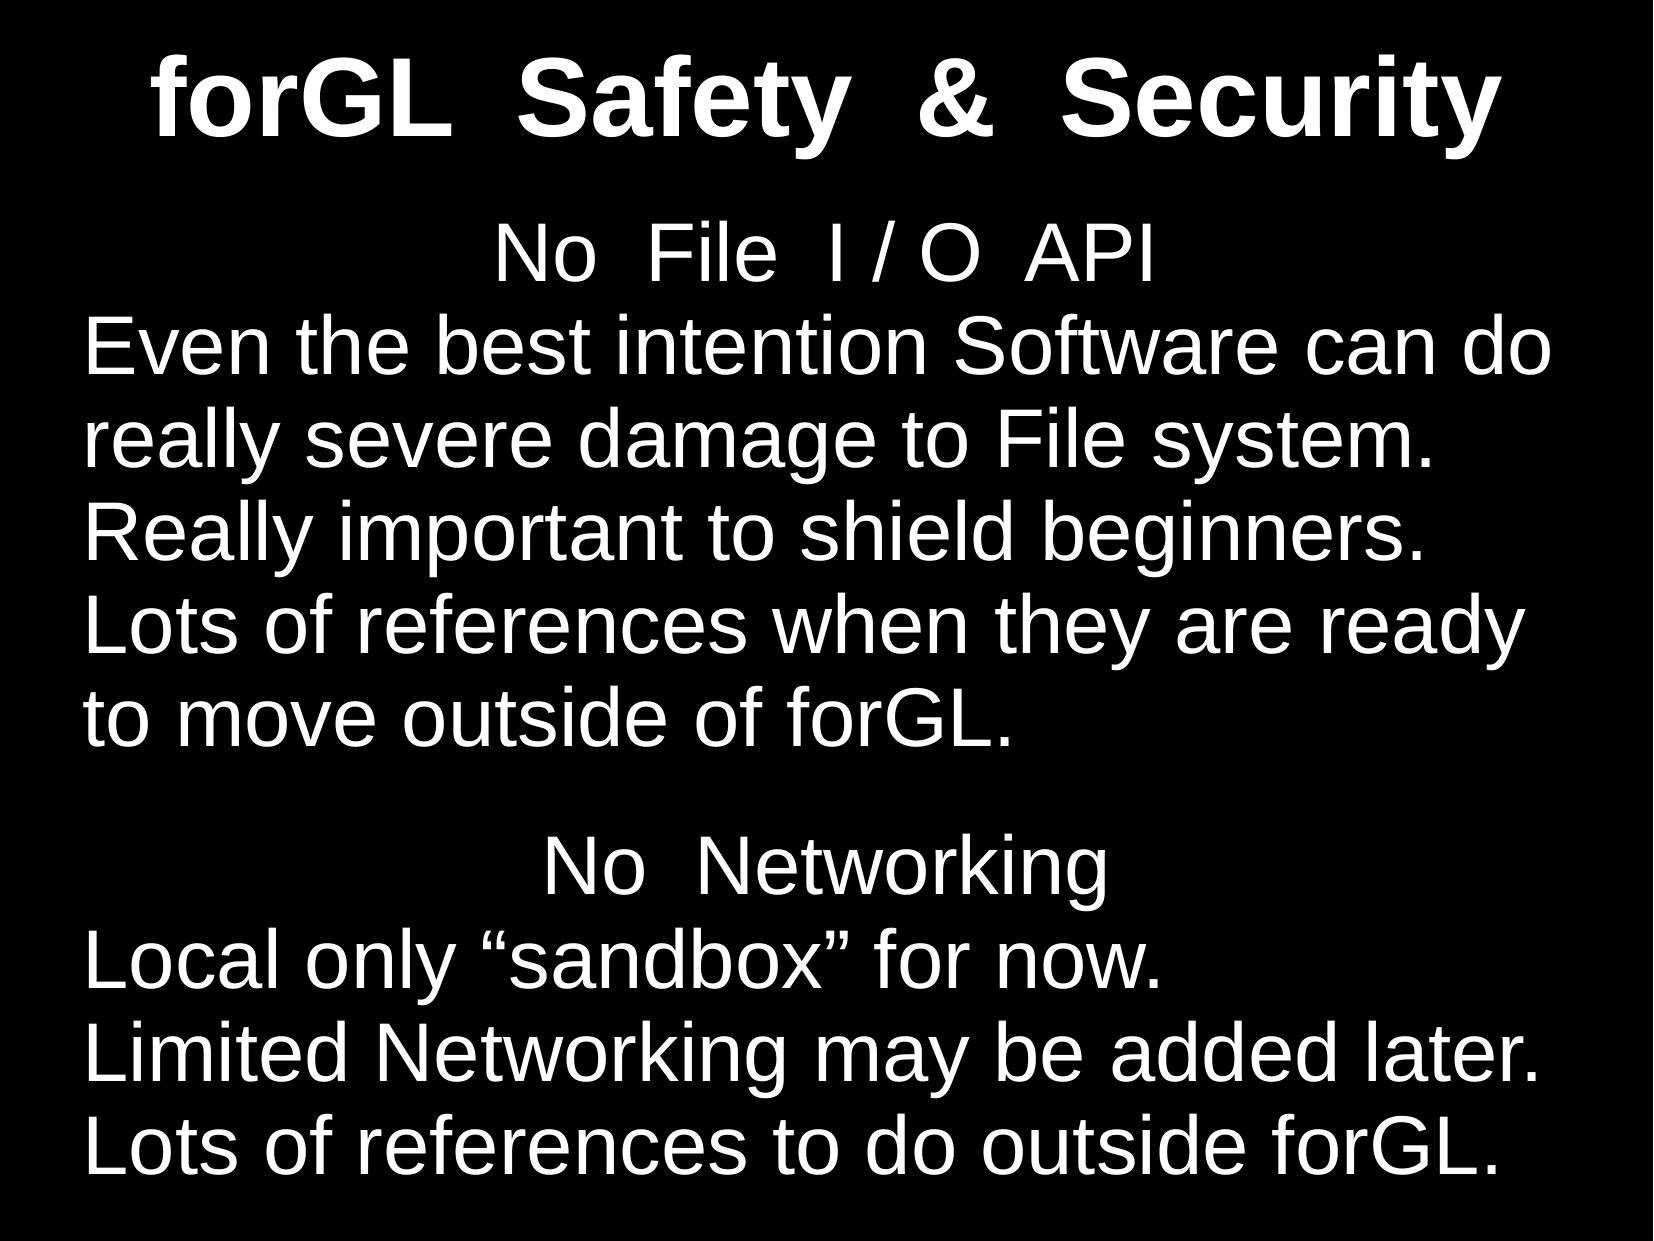

# forGL Safety & Security
No File I / O API
Even the best intention Software can do really severe damage to File system. Really important to shield beginners.
Lots of references when they are ready to move outside of forGL.
No Networking
Local only “sandbox” for now.
Limited Networking may be added later.
Lots of references to do outside forGL.